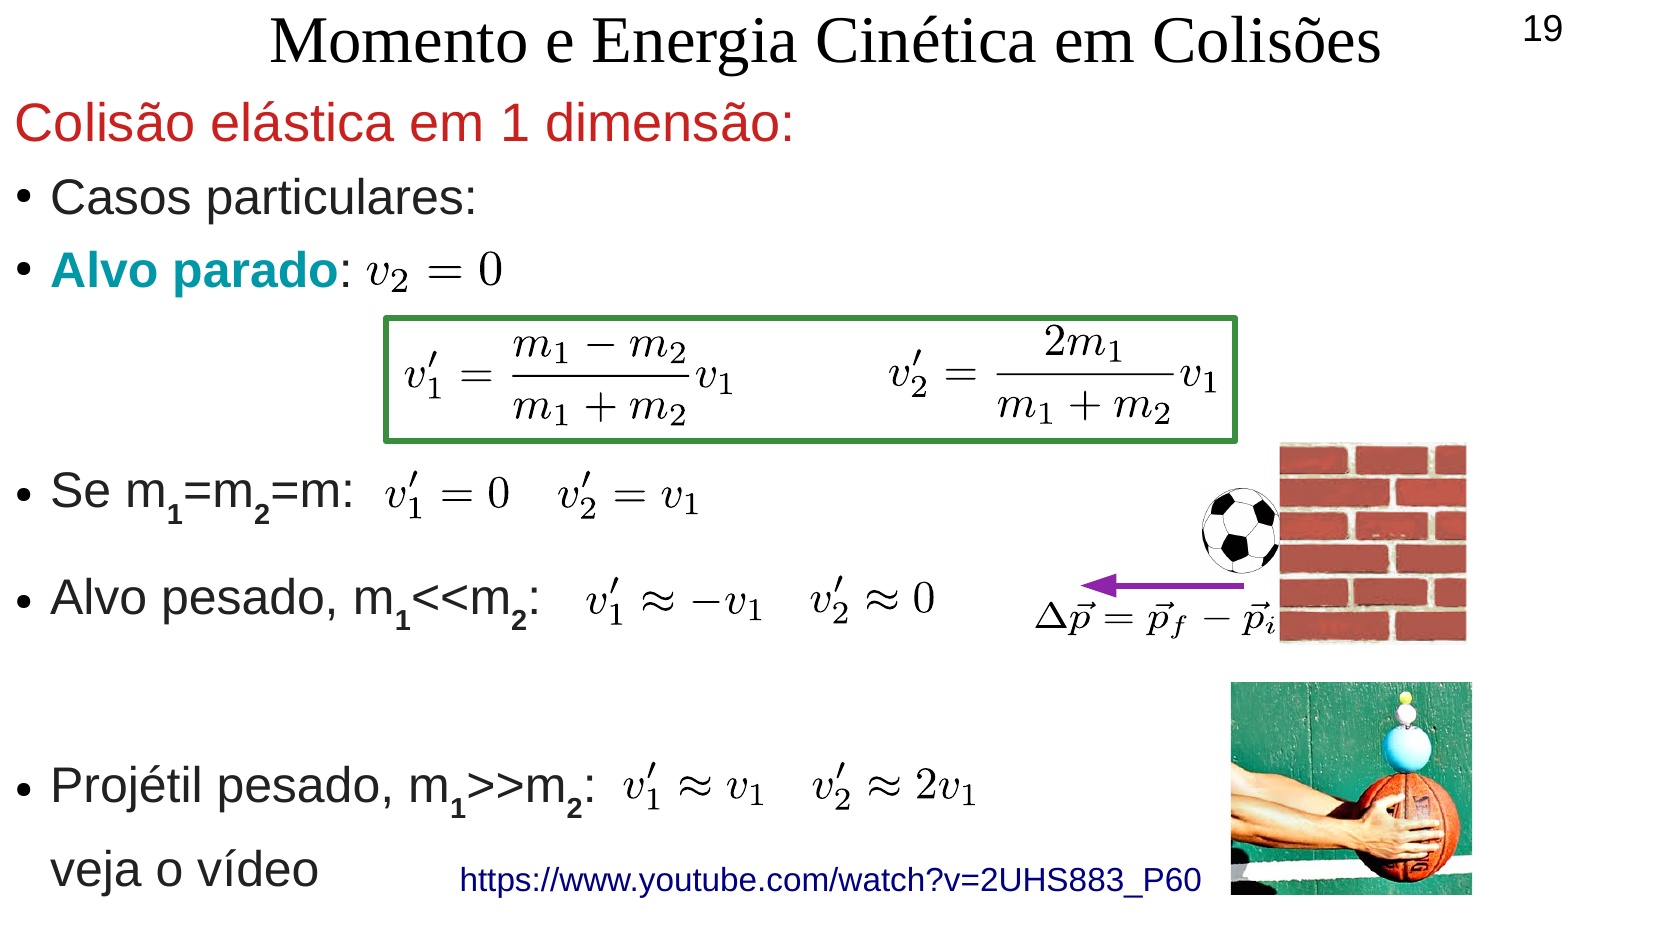

Momento e Energia Cinética em Colisões
Colisão elástica em 1 dimensão:
Casos particulares:
Alvo parado:
Se m1=m2=m:
Alvo pesado, m1<<m2:
Projétil pesado, m1>>m2:
veja o vídeo
https://www.youtube.com/watch?v=2UHS883_P60